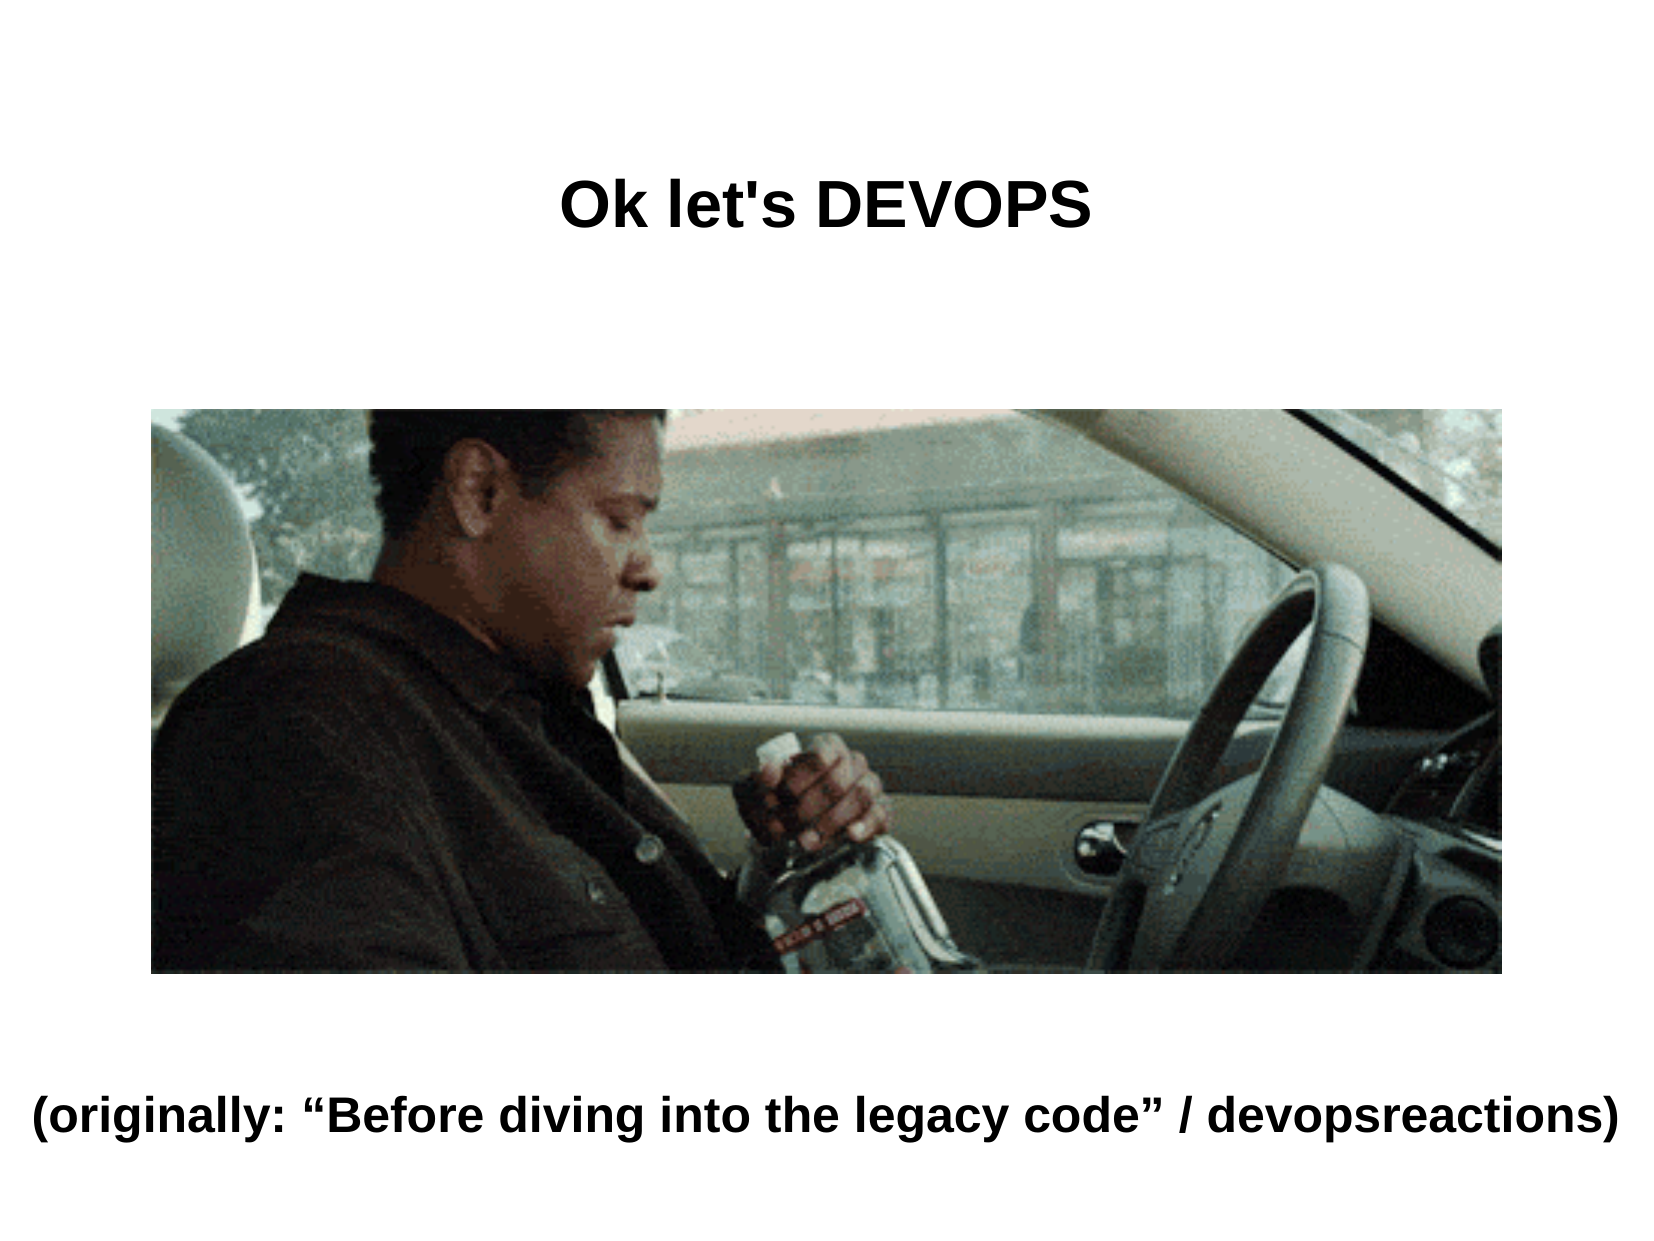

# Ok let's DEVOPS
(originally: “Before diving into the legacy code” / devopsreactions)